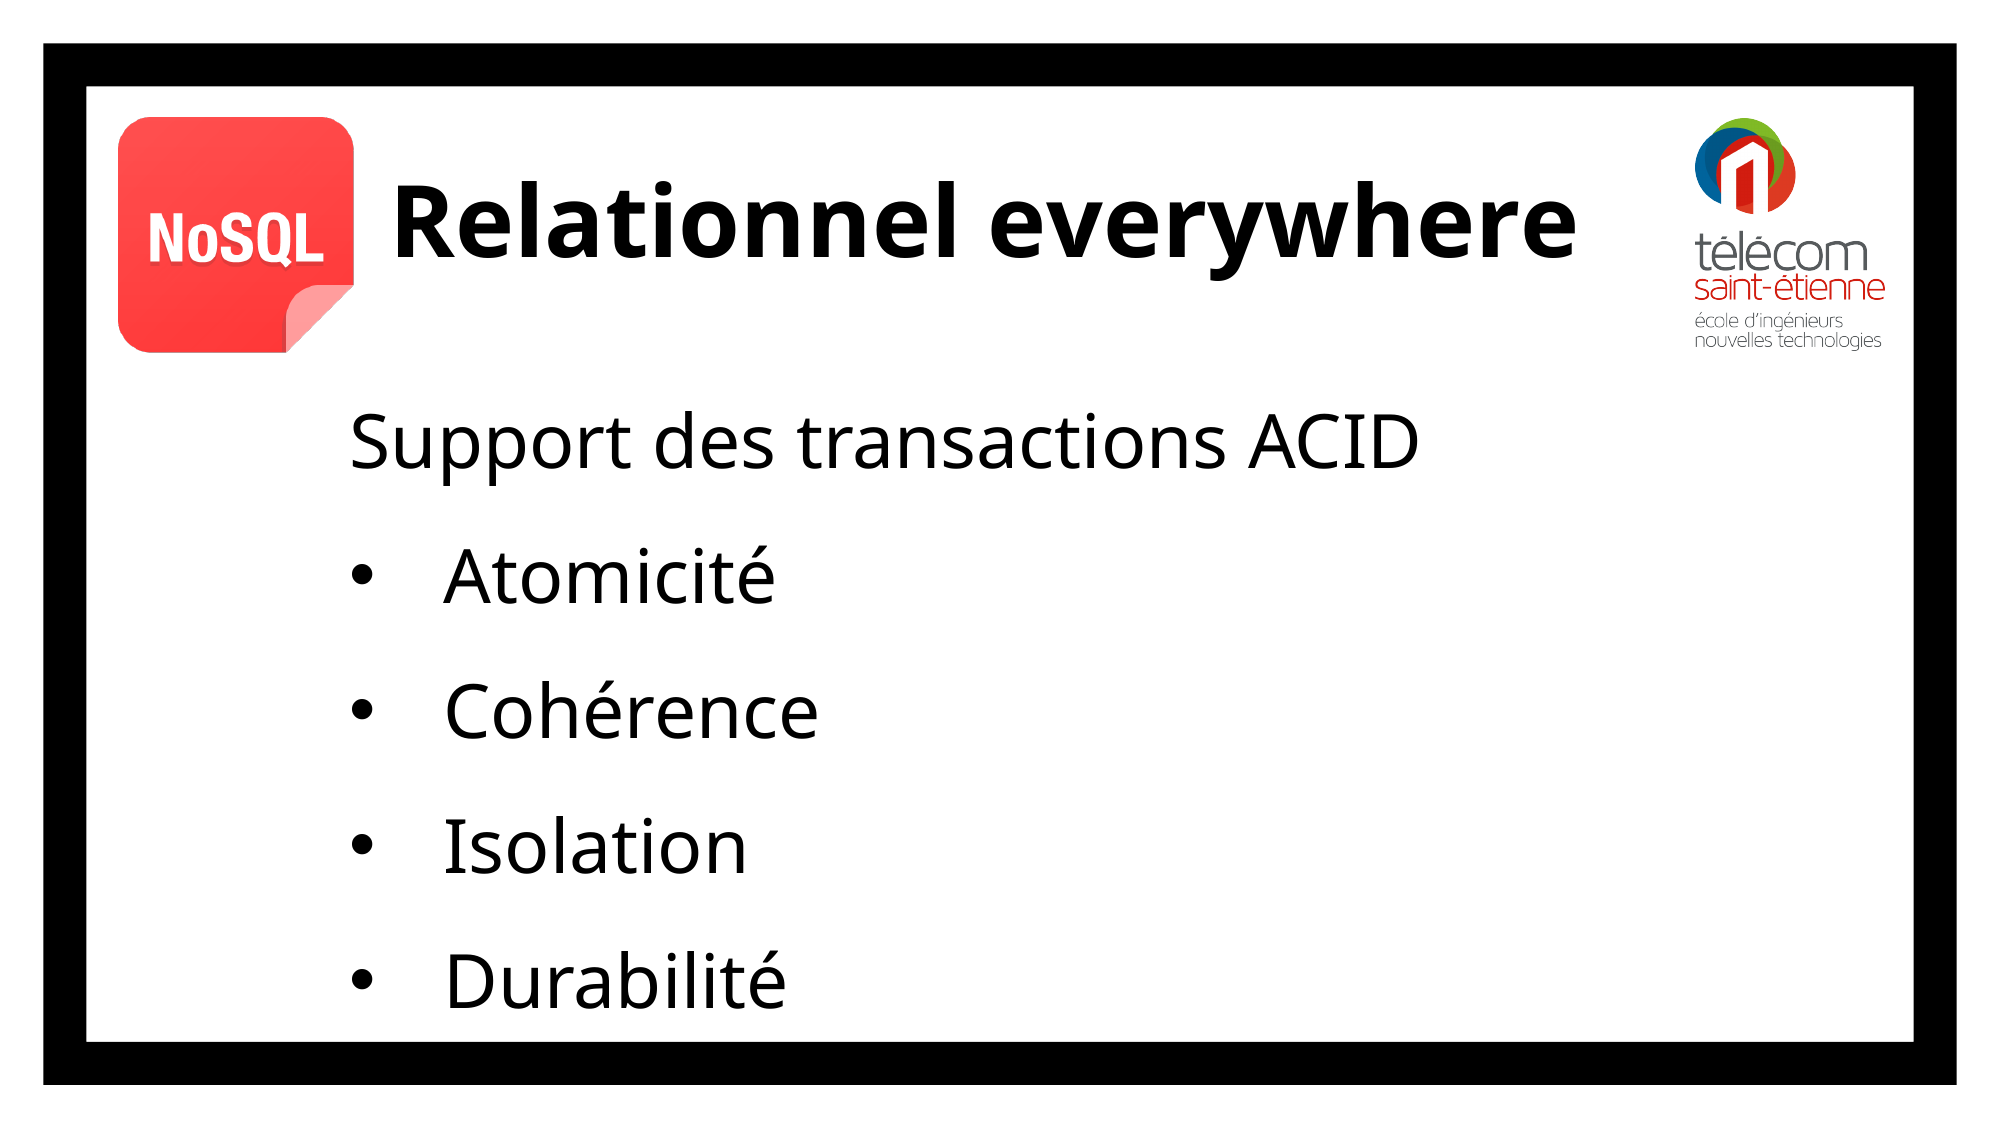

# Relationnel everywhere
Support des transactions ACID
Atomicité
Cohérence
Isolation
Durabilité